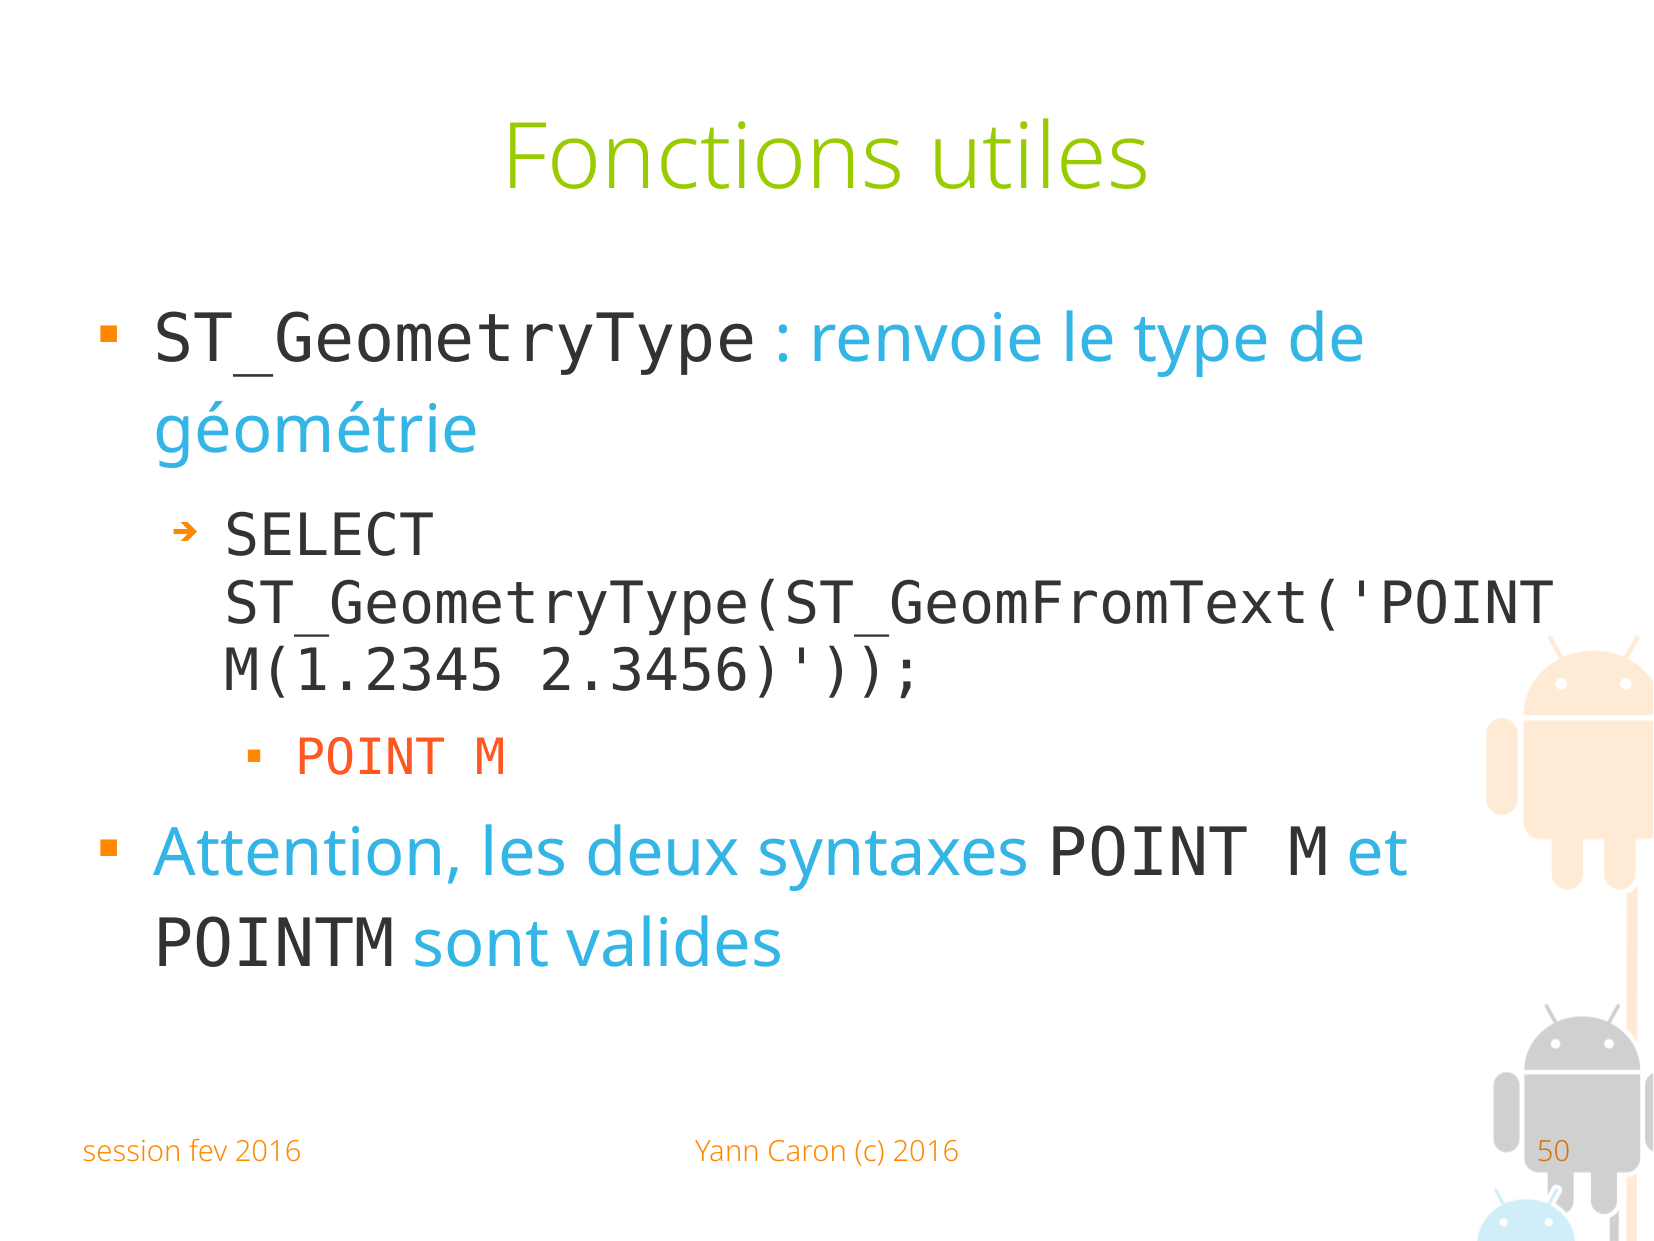

# Fonctions utiles
ST_GeometryType : renvoie le type de géométrie
SELECT ST_GeometryType(ST_GeomFromText('POINTM(1.2345 2.3456)'));
POINT M
Attention, les deux syntaxes POINT M et POINTM sont valides
session fev 2016
Yann Caron (c) 2016
50